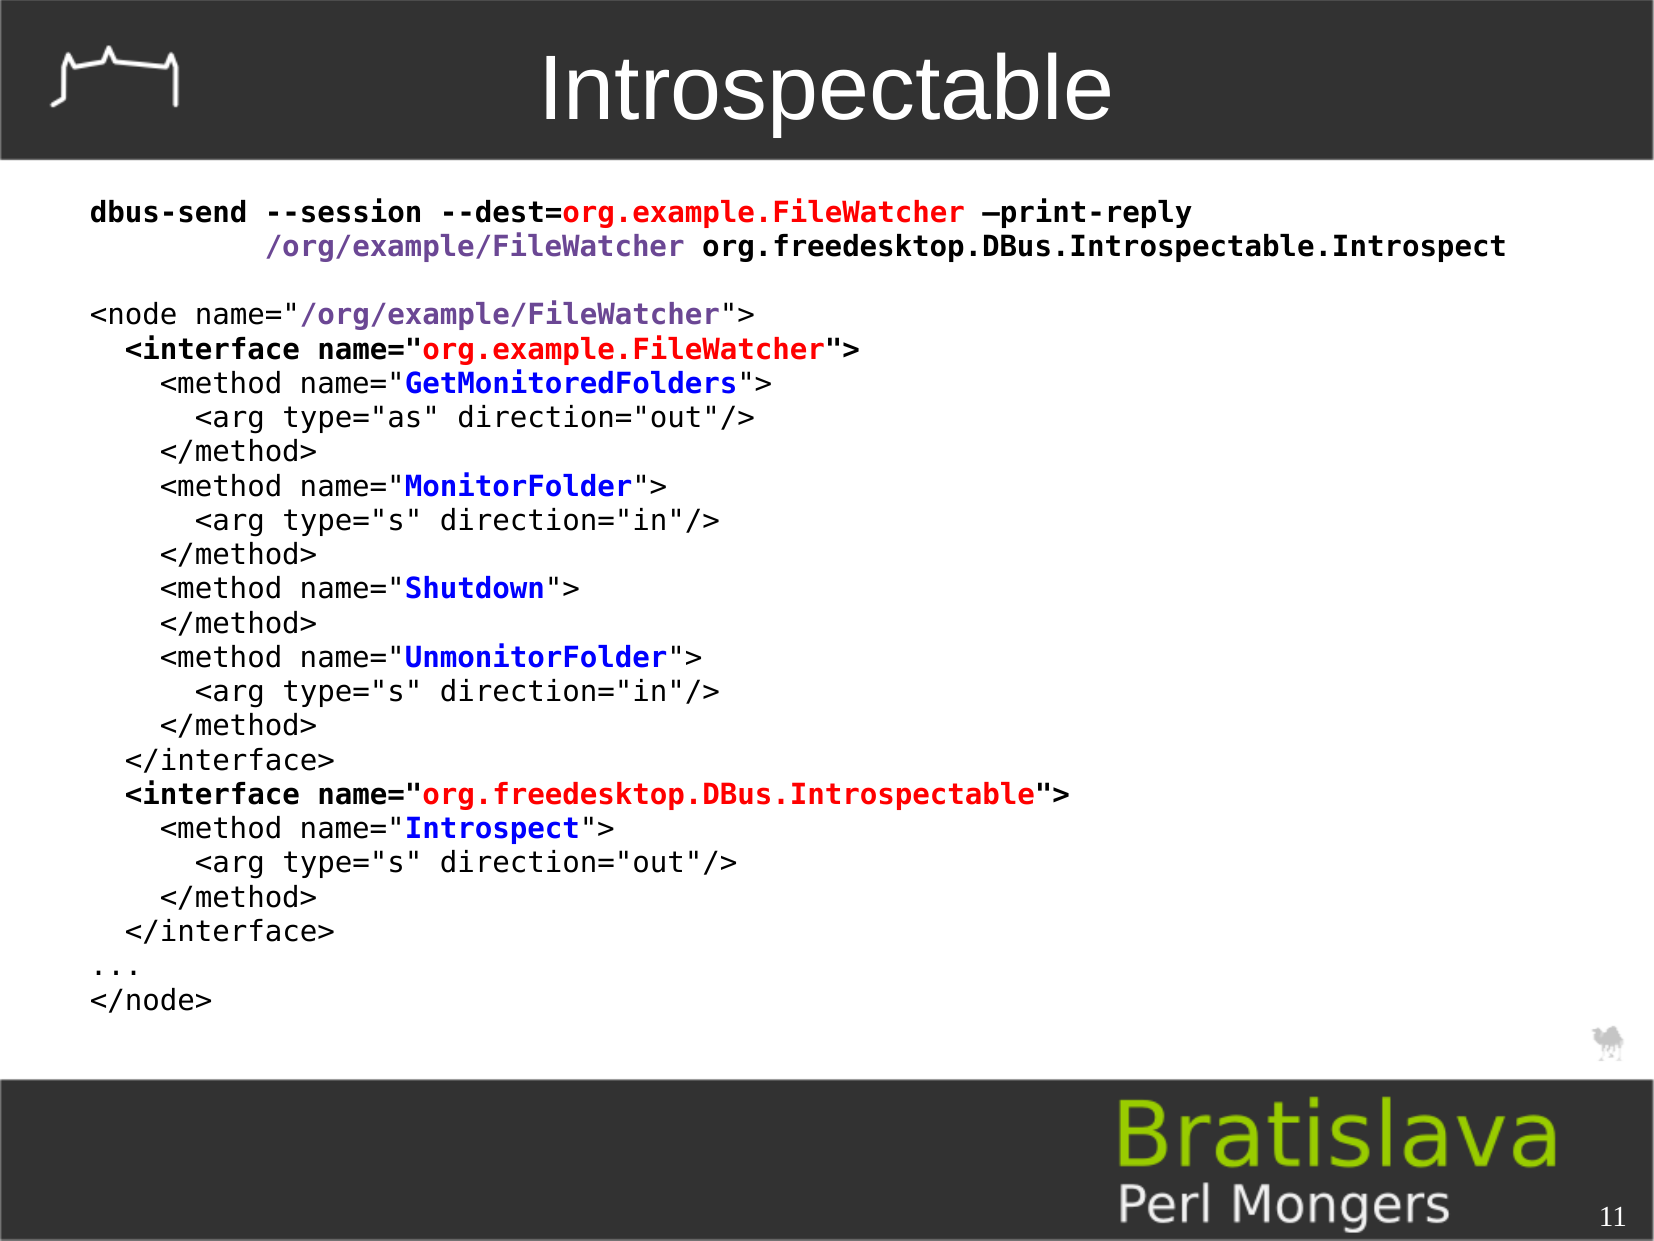

# Introspectable
dbus-send --session --dest=org.example.FileWatcher –print-reply
 /org/example/FileWatcher org.freedesktop.DBus.Introspectable.Introspect
<node name="/org/example/FileWatcher">
 <interface name="org.example.FileWatcher">
 <method name="GetMonitoredFolders">
 <arg type="as" direction="out"/>
 </method>
 <method name="MonitorFolder">
 <arg type="s" direction="in"/>
 </method>
 <method name="Shutdown">
 </method>
 <method name="UnmonitorFolder">
 <arg type="s" direction="in"/>
 </method>
 </interface>
 <interface name="org.freedesktop.DBus.Introspectable">
 <method name="Introspect">
 <arg type="s" direction="out"/>
 </method>
 </interface>
...
</node>
11